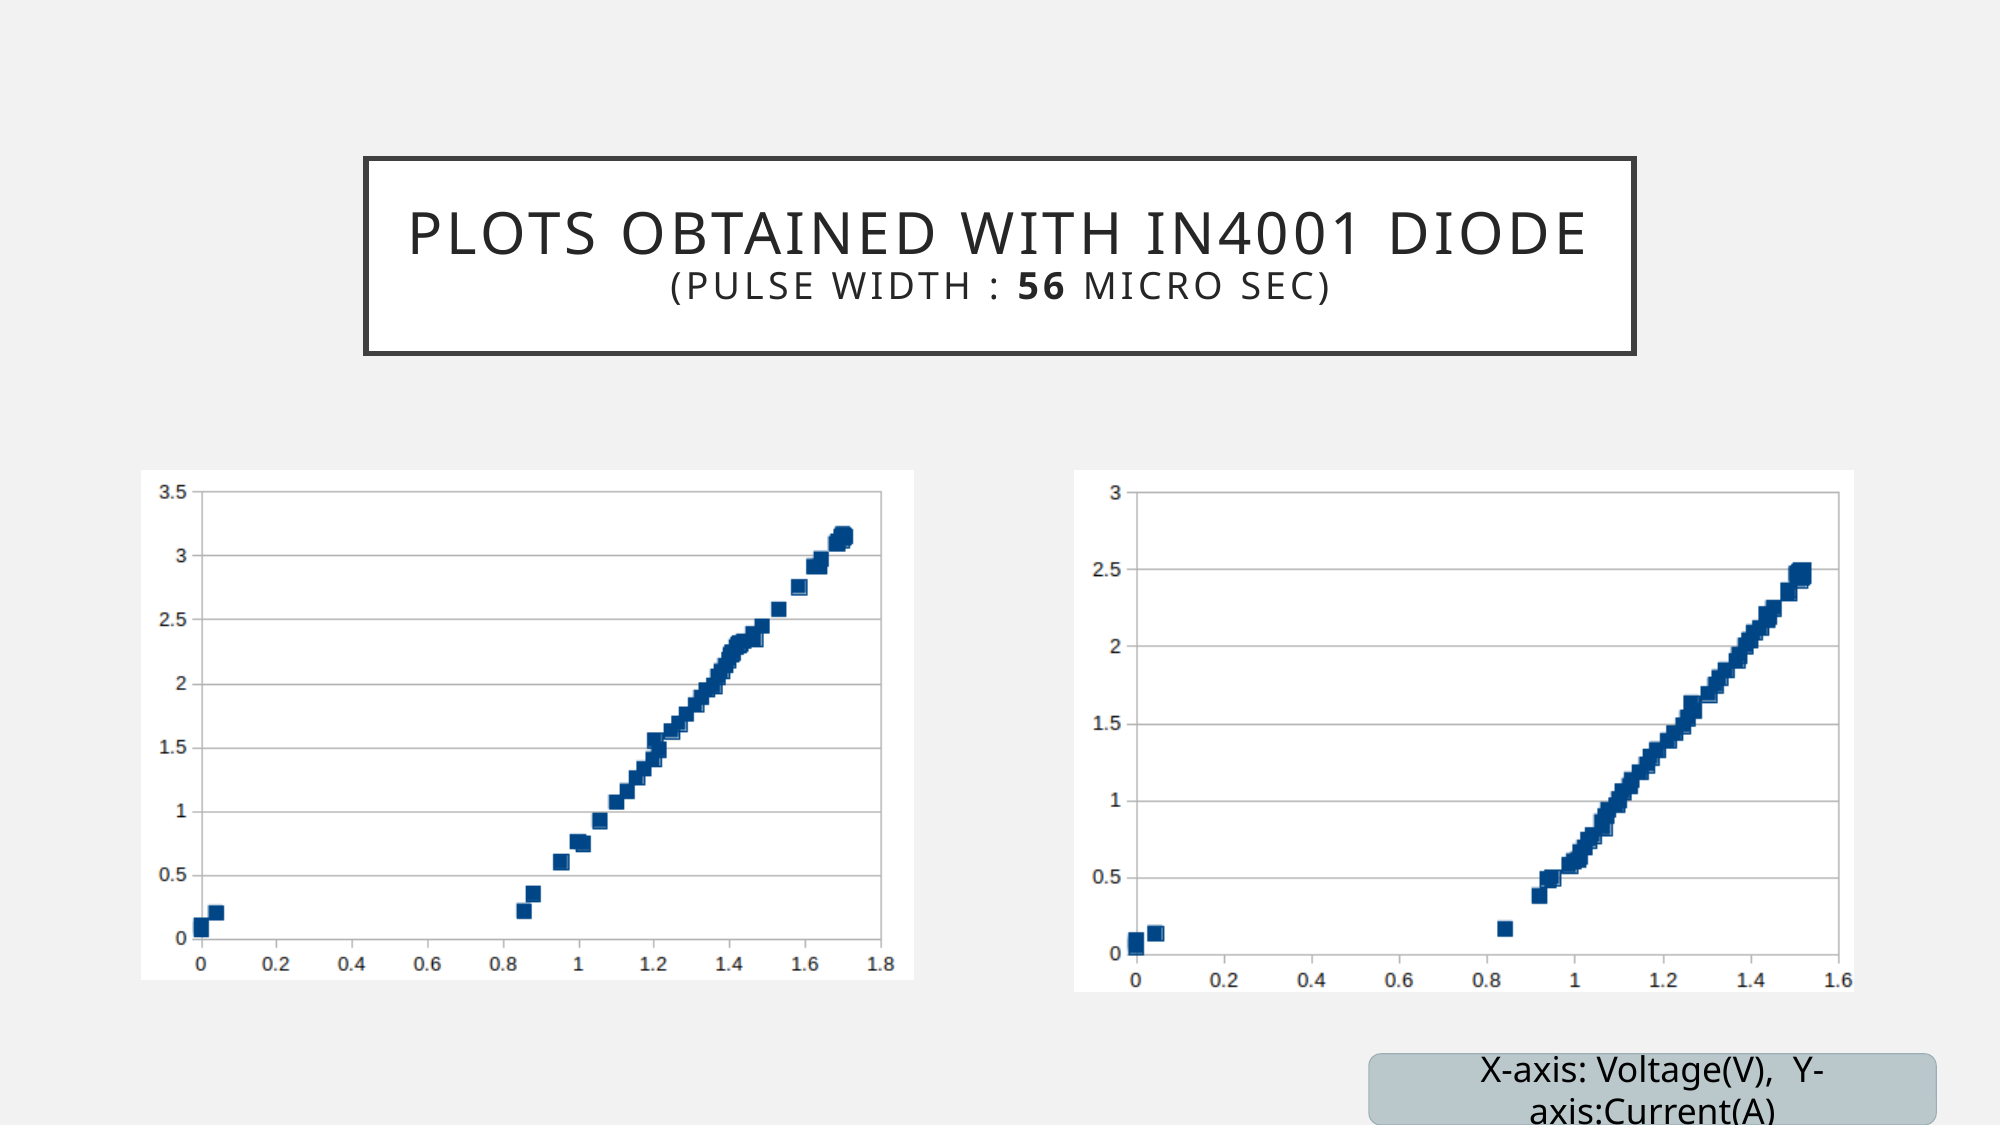

# Plots obtained with in4001 diode (pulse width : 56 micro sec)
X-axis: Voltage(V), Y-axis:Current(A)